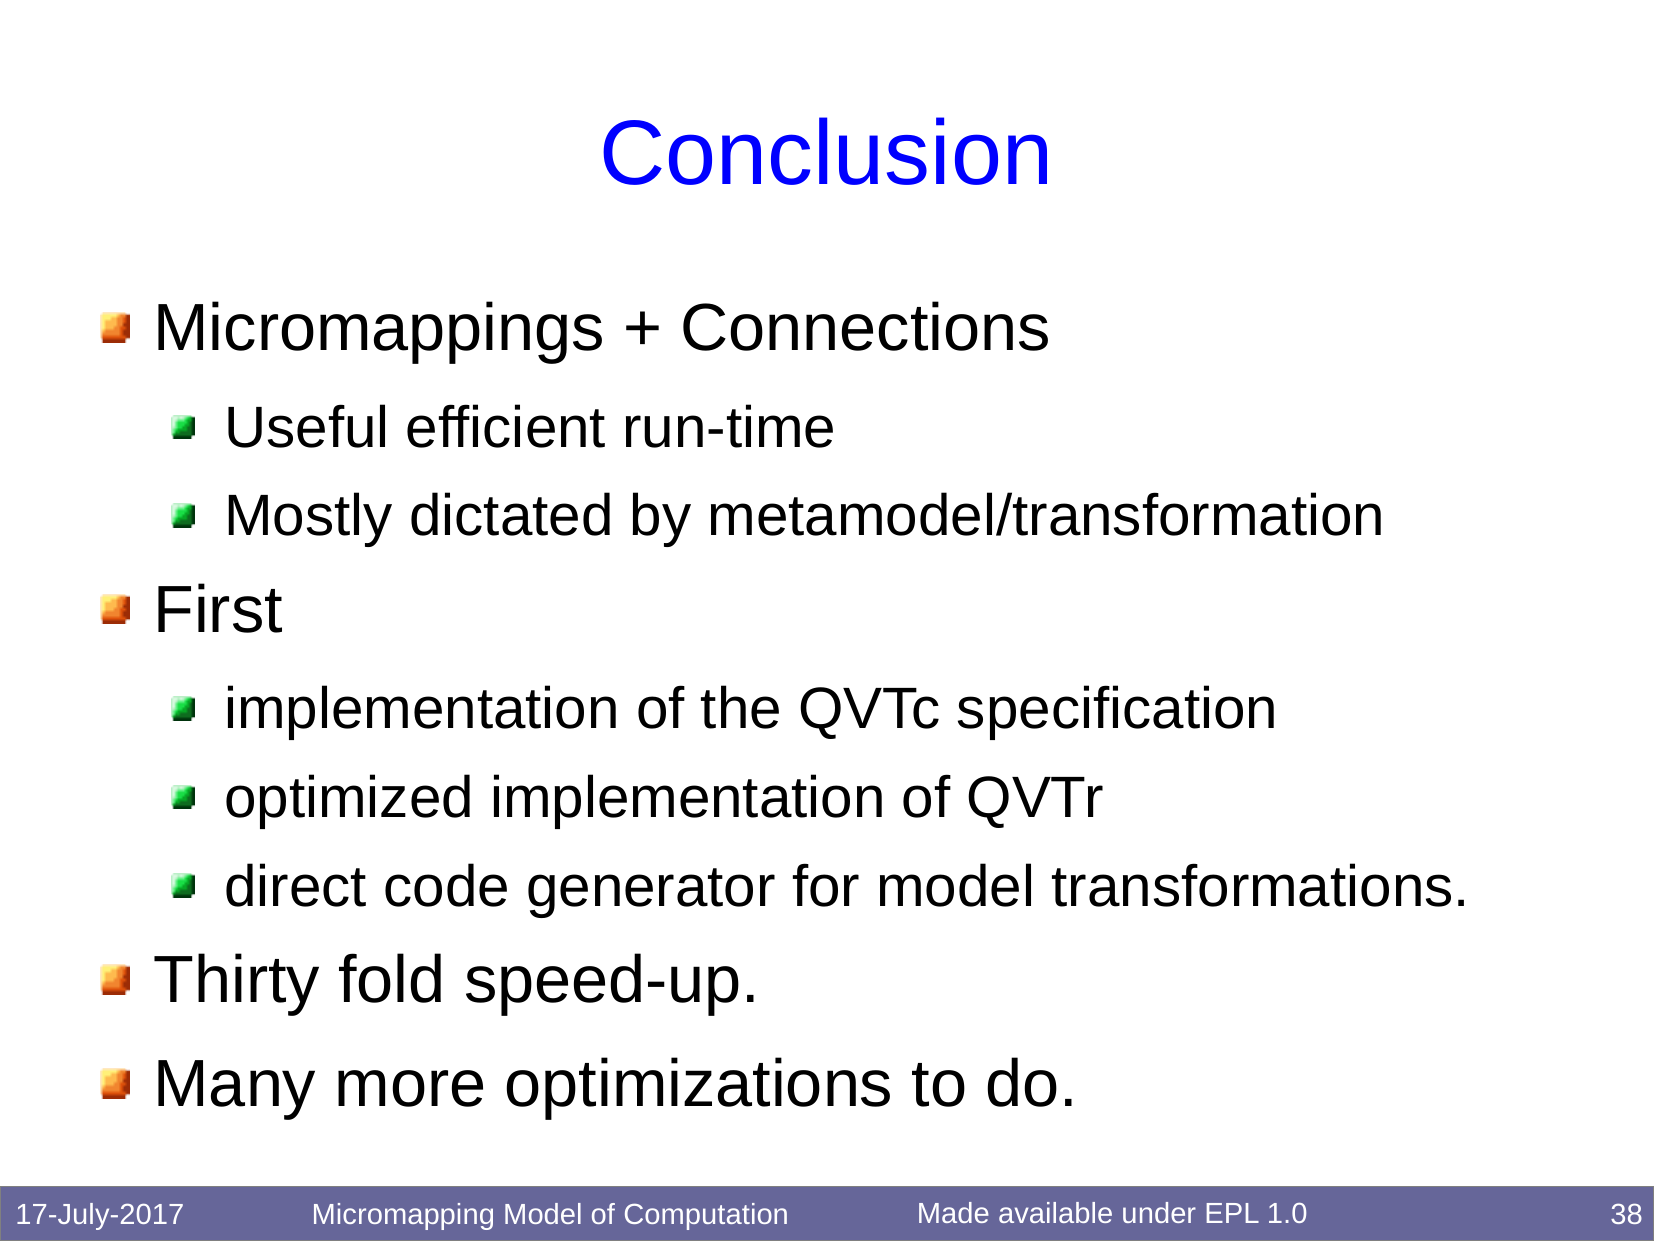

# Conclusion
Micromappings + Connections
Useful efficient run-time
Mostly dictated by metamodel/transformation
First
implementation of the QVTc specification
optimized implementation of QVTr
direct code generator for model transformations.
Thirty fold speed-up.
Many more optimizations to do.
17-July-2017
Micromapping Model of Computation
38